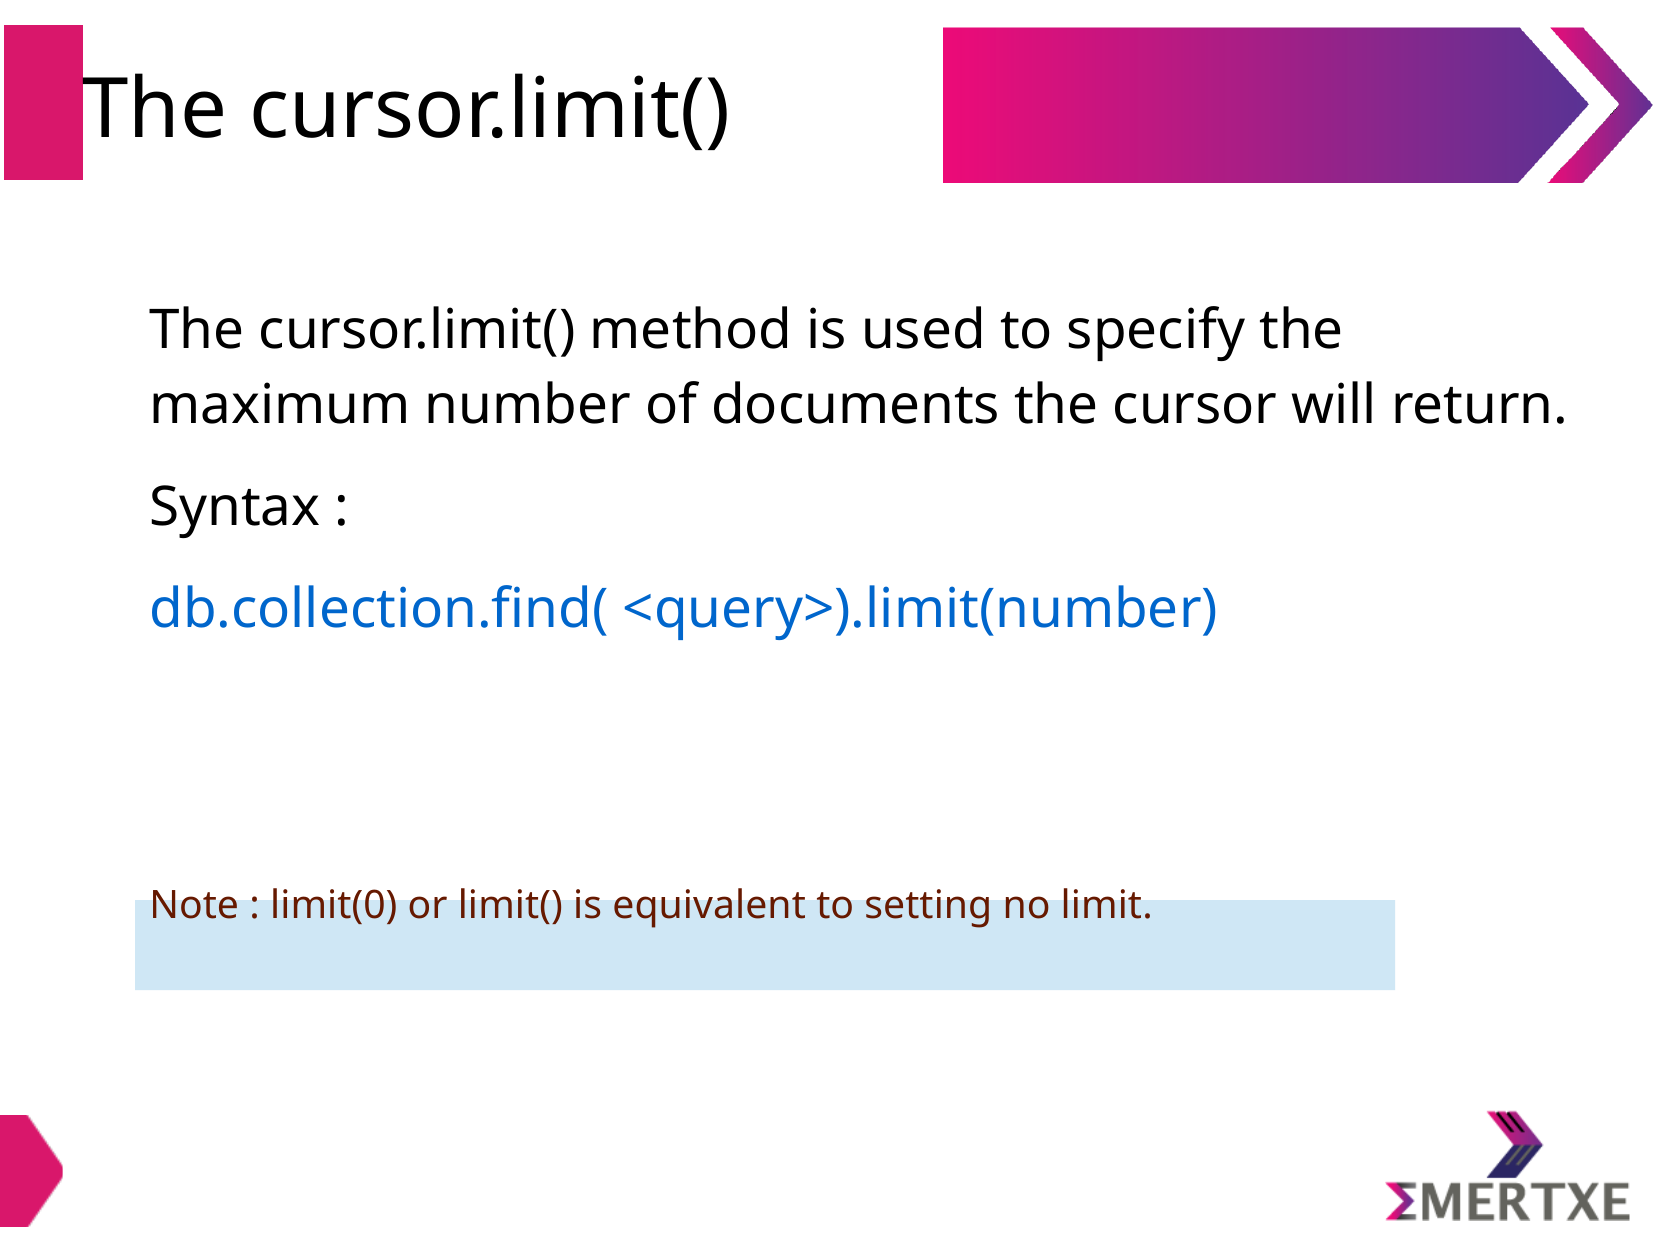

# The cursor.limit()
The cursor.limit() method is used to specify the maximum number of documents the cursor will return.
Syntax :
db.collection.find( <query>).limit(number)
Note : limit(0) or limit() is equivalent to setting no limit.